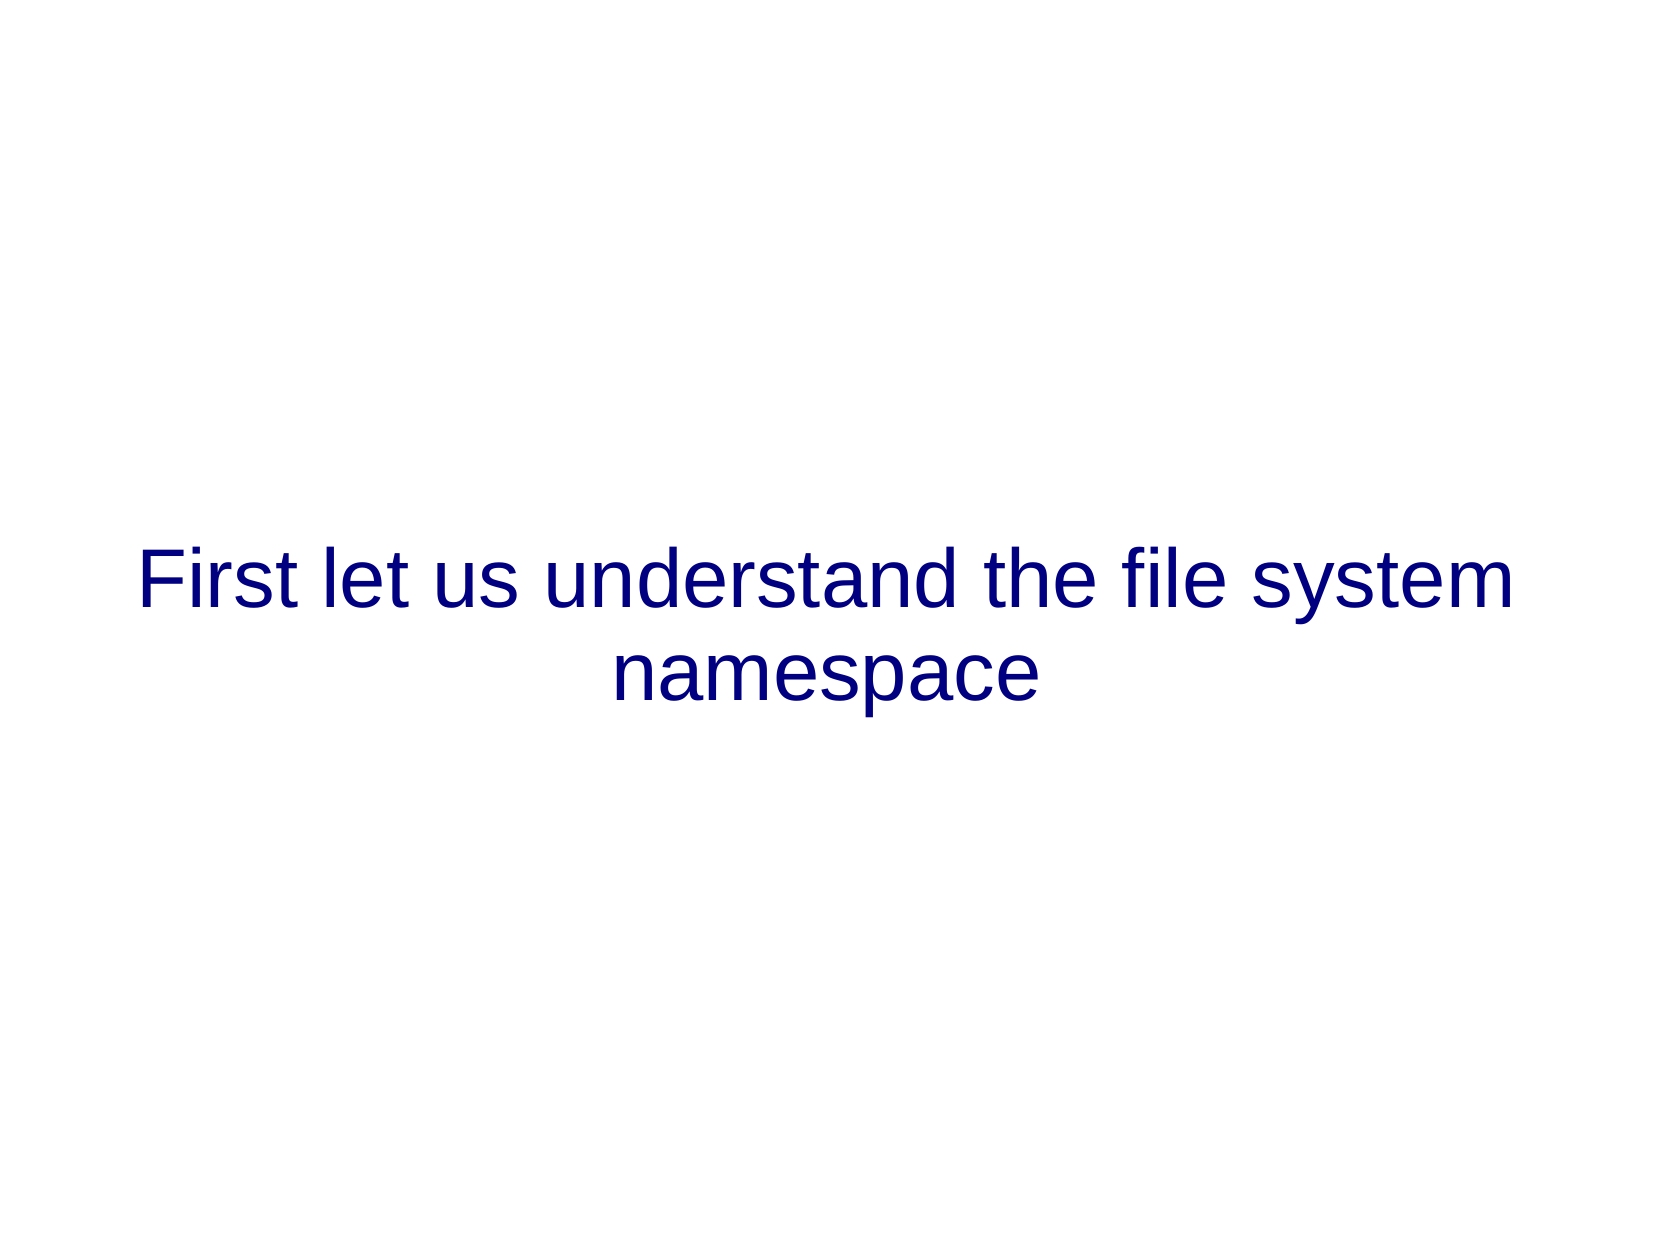

# First let us understand the file system namespace